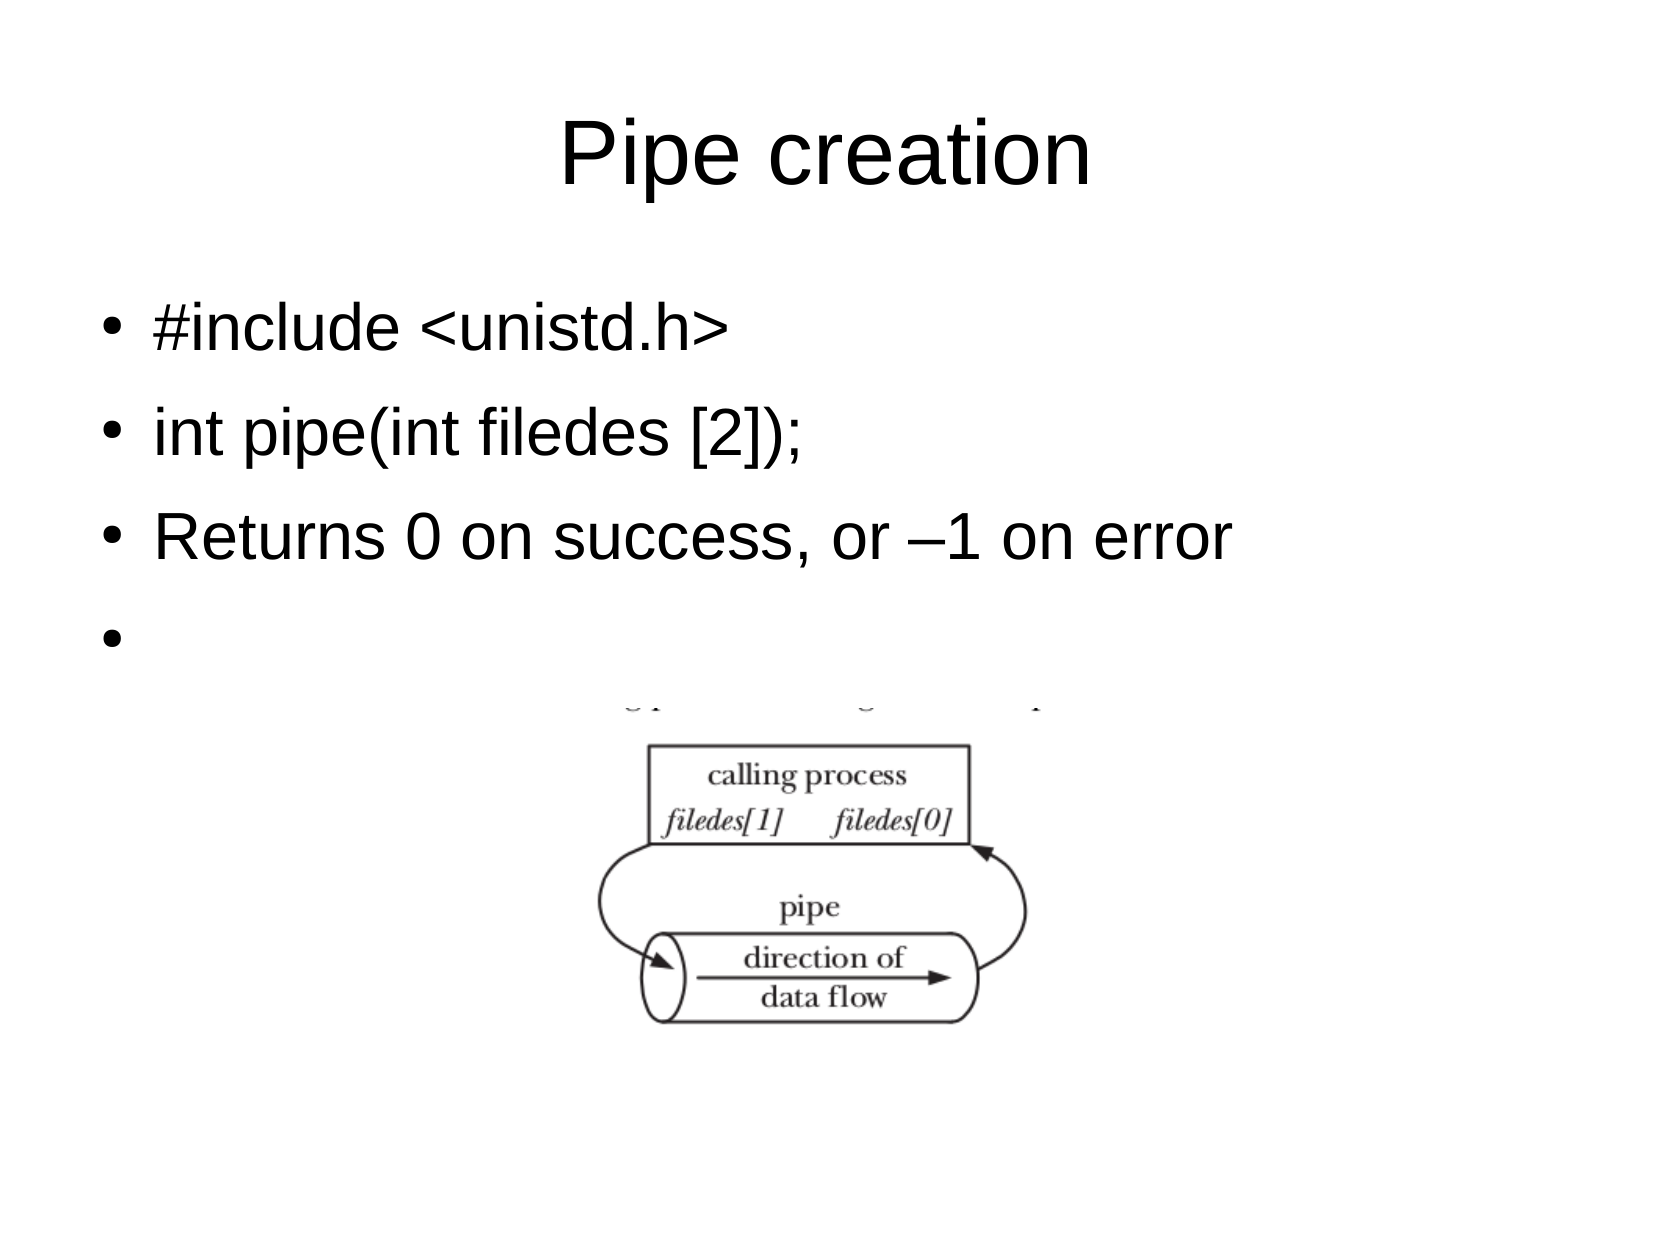

# Pipe creation
#include <unistd.h>
int pipe(int filedes [2]);
Returns 0 on success, or –1 on error